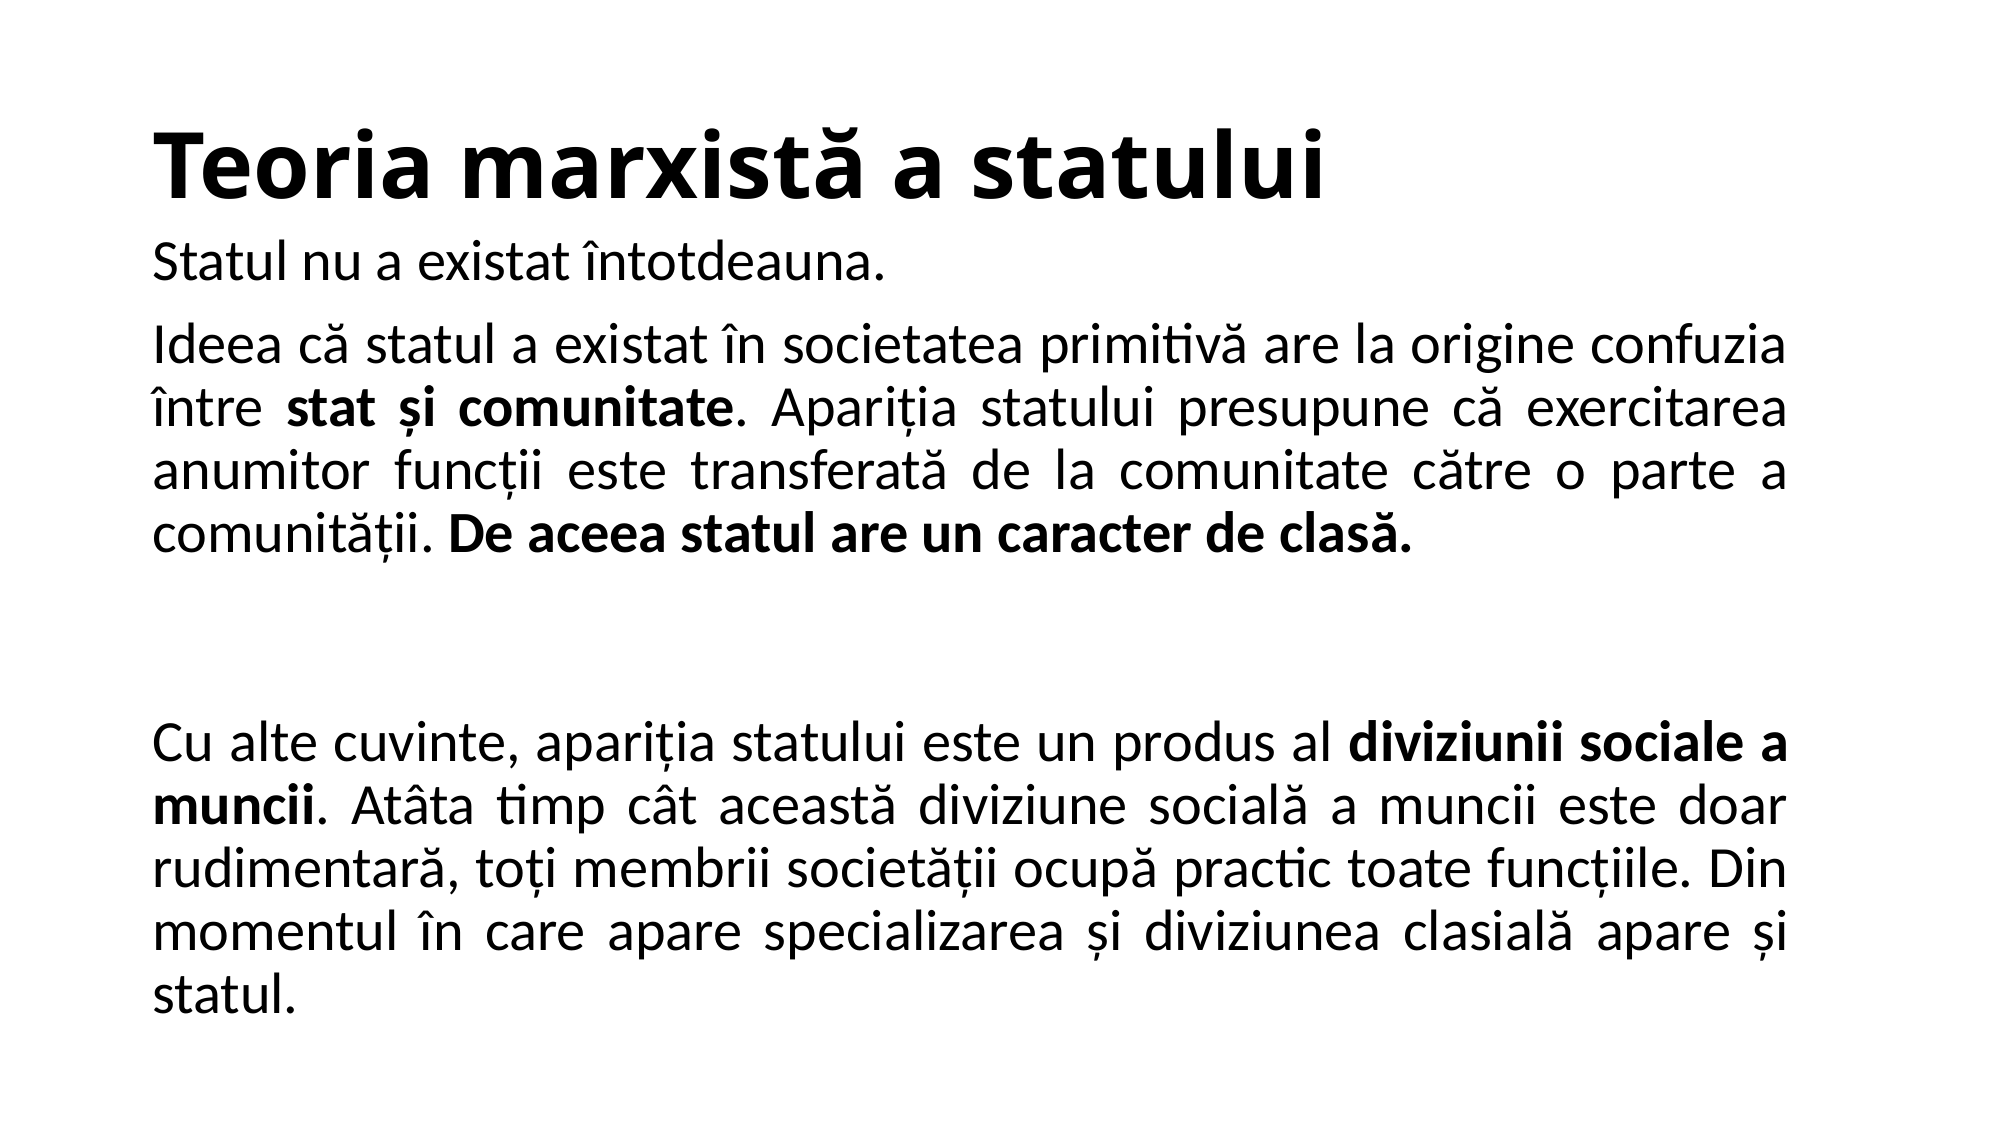

# Teoria marxistă a statului
Statul nu a existat întotdeauna.
Ideea că statul a existat în societatea primitivă are la origine confuzia între stat și comunitate. Apariția statului presupune că exercitarea anumitor funcții este transferată de la comunitate către o parte a comunității. De aceea statul are un caracter de clasă.
Cu alte cuvinte, apariția statului este un produs al diviziunii sociale a muncii. Atâta timp cât această diviziune socială a muncii este doar rudimentară, toți membrii societății ocupă practic toate funcțiile. Din momentul în care apare specializarea și diviziunea clasială apare și statul.